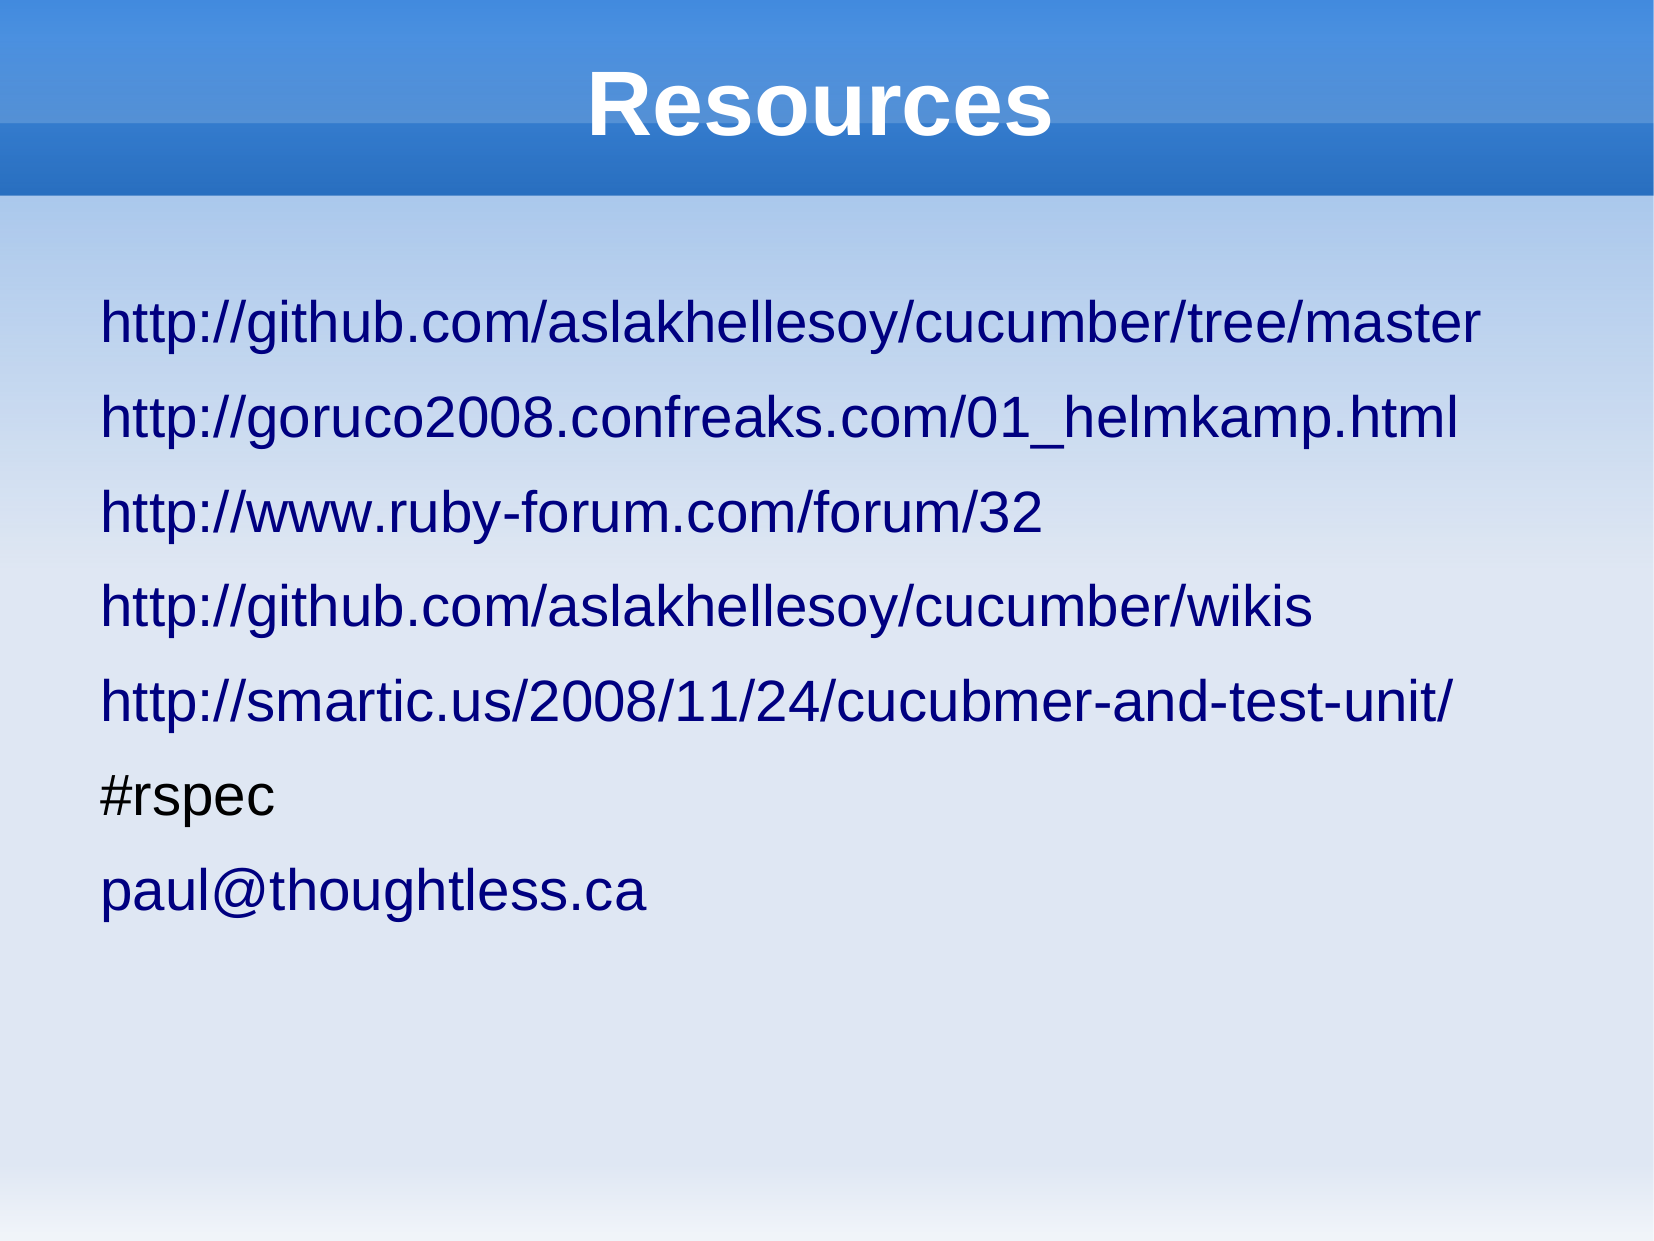

# Resources
http://github.com/aslakhellesoy/cucumber/tree/master
http://goruco2008.confreaks.com/01_helmkamp.html
http://www.ruby-forum.com/forum/32
http://github.com/aslakhellesoy/cucumber/wikis
http://smartic.us/2008/11/24/cucubmer-and-test-unit/
#rspec
paul@thoughtless.ca